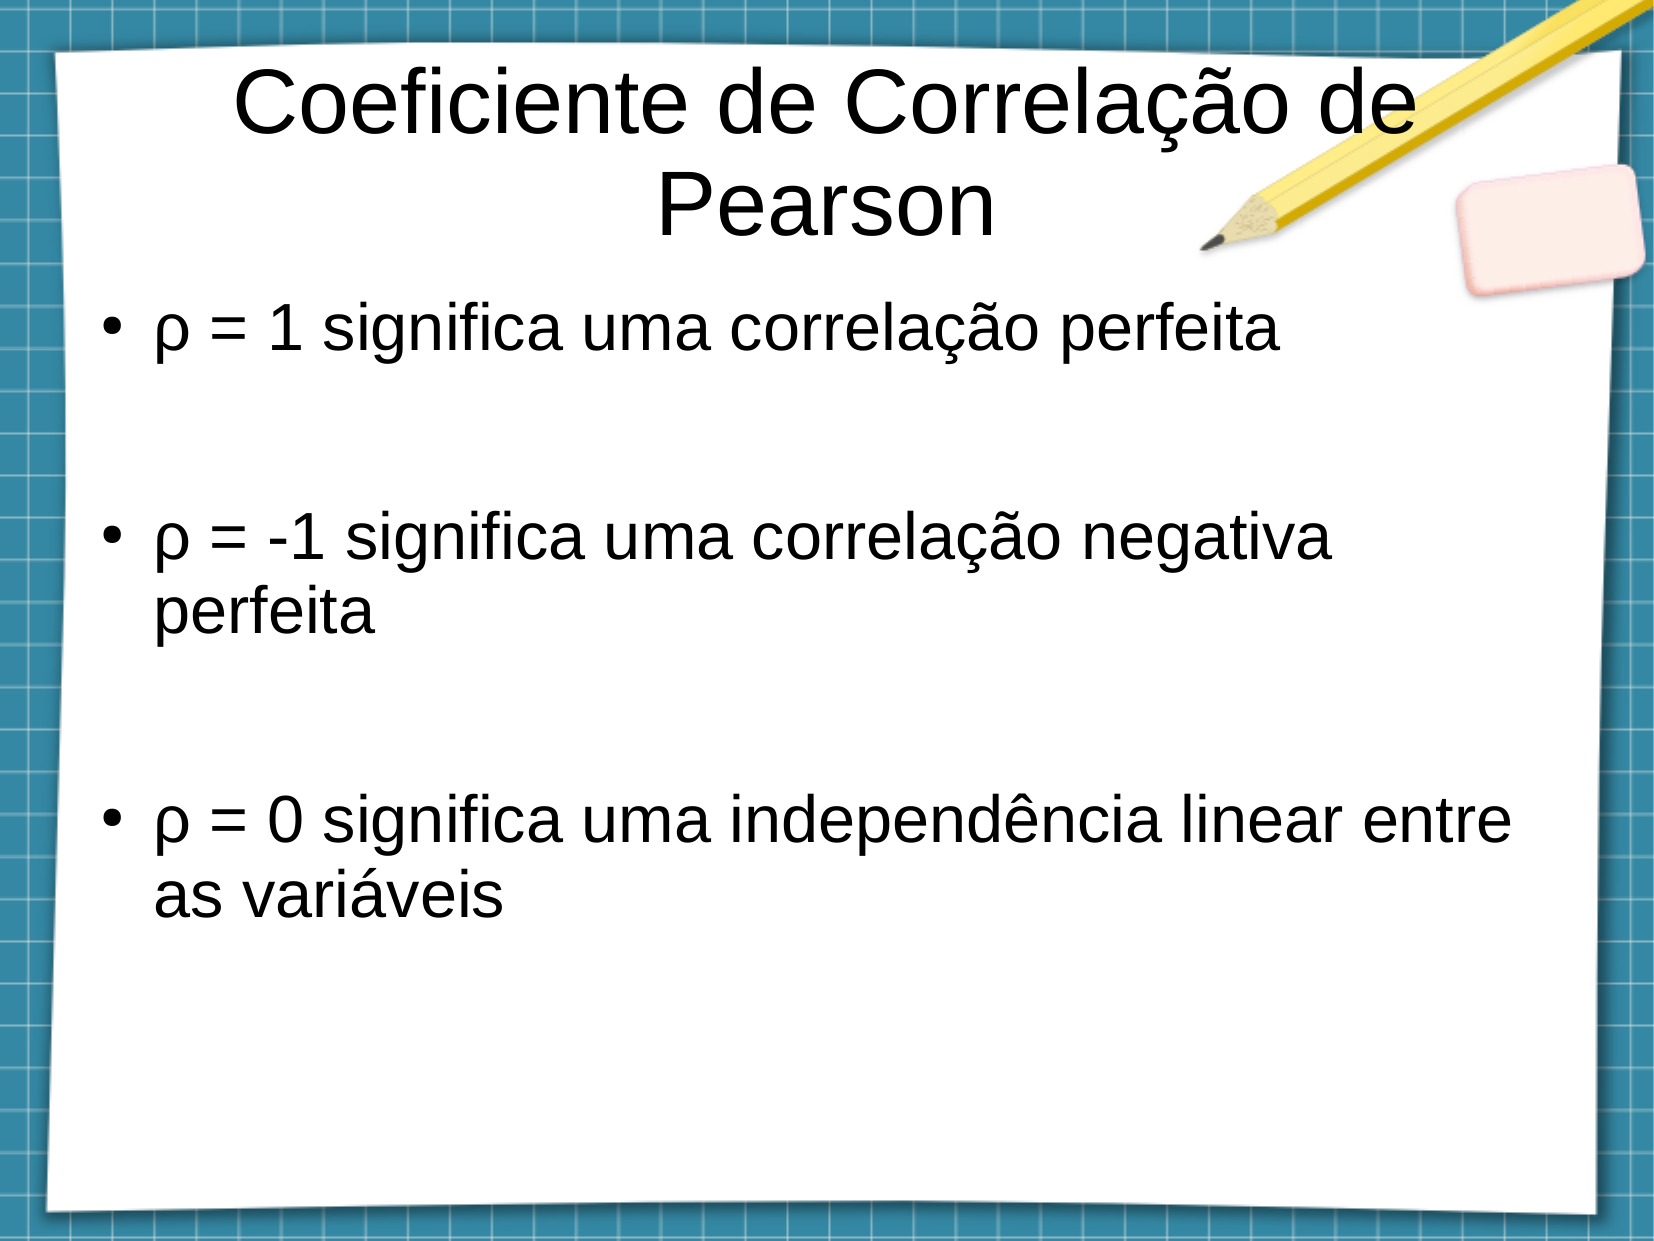

# Coeficiente de Correlação de Pearson
ρ = 1 significa uma correlação perfeita
ρ = -1 significa uma correlação negativa perfeita
ρ = 0 significa uma independência linear entre as variáveis